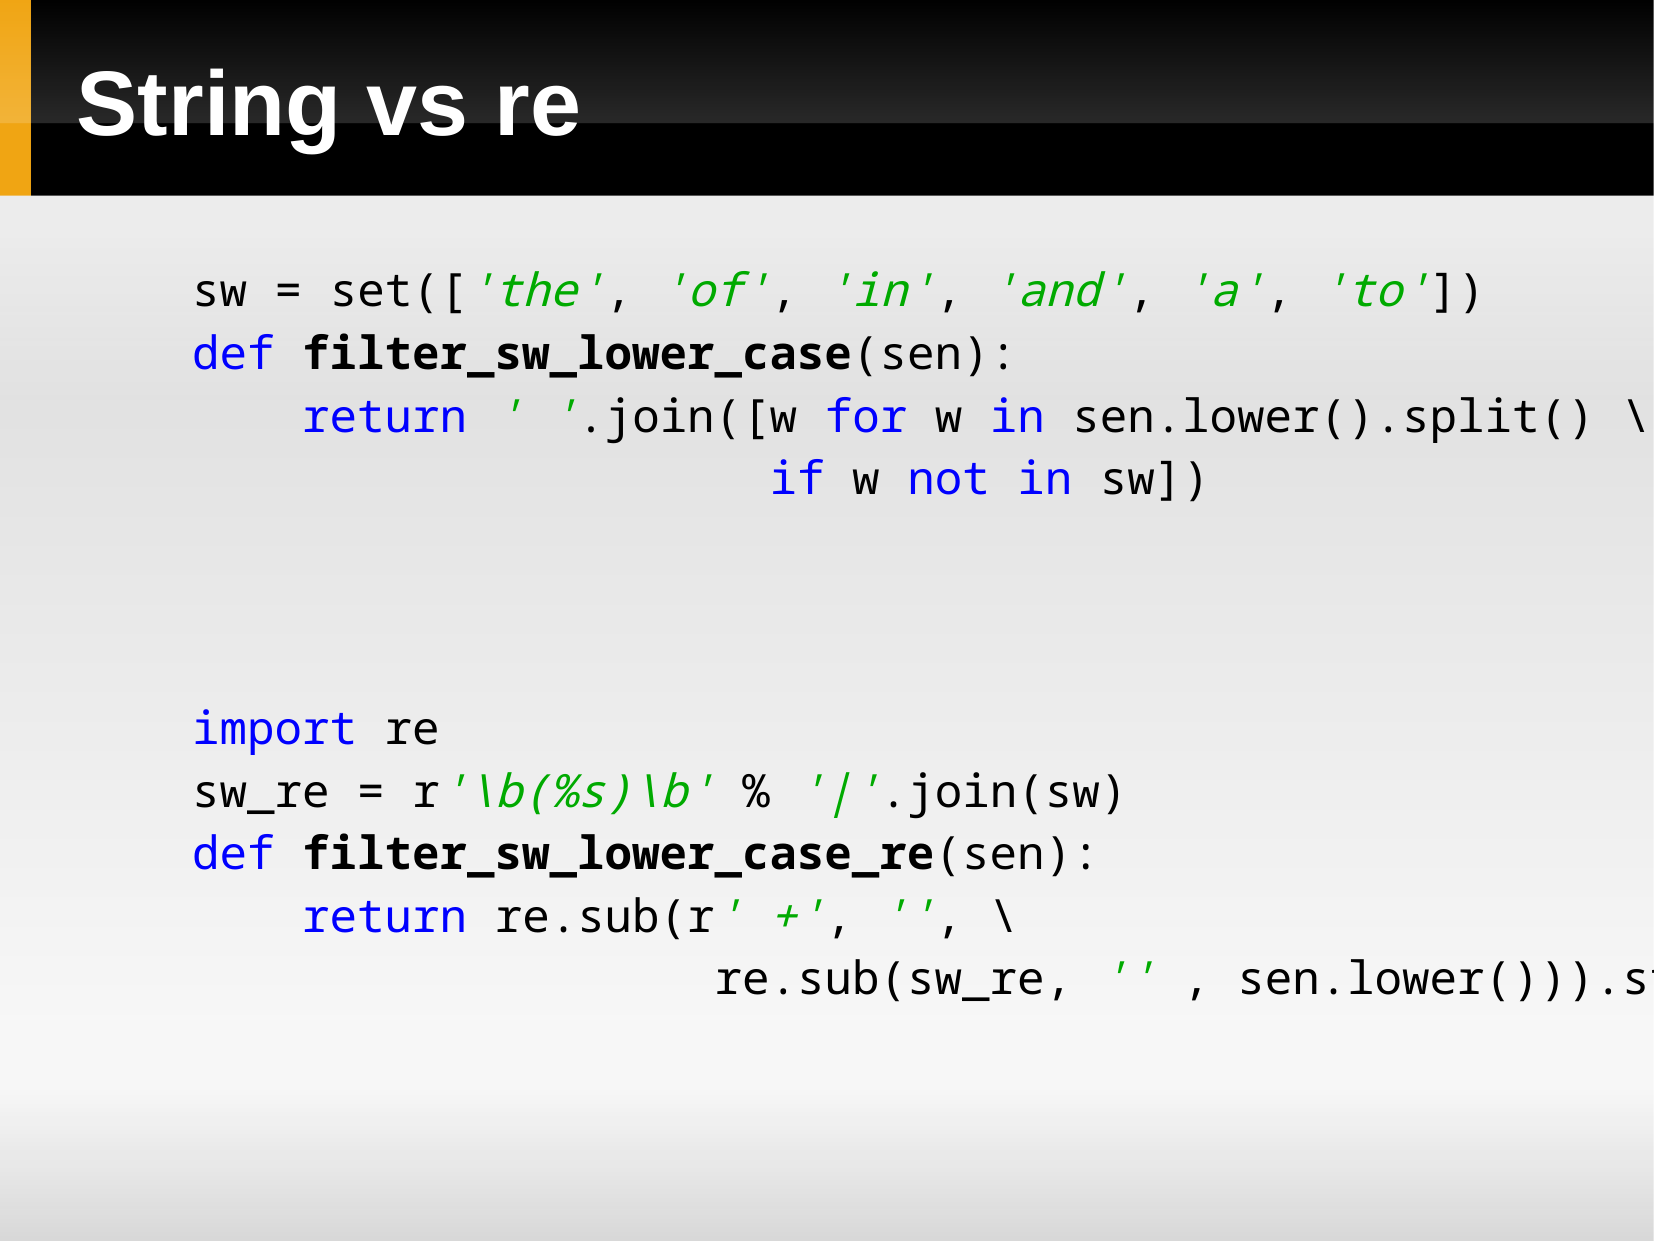

# String vs re
sw = set(['the', 'of', 'in', 'and', 'a', 'to'])
def filter_sw_lower_case(sen):
 return ' '.join([w for w in sen.lower().split() \
 if w not in sw])
import re
sw_re = r'\b(%s)\b' % '|'.join(sw)
def filter_sw_lower_case_re(sen):
 return re.sub(r' +', '', \
 re.sub(sw_re, '' , sen.lower())).strip()